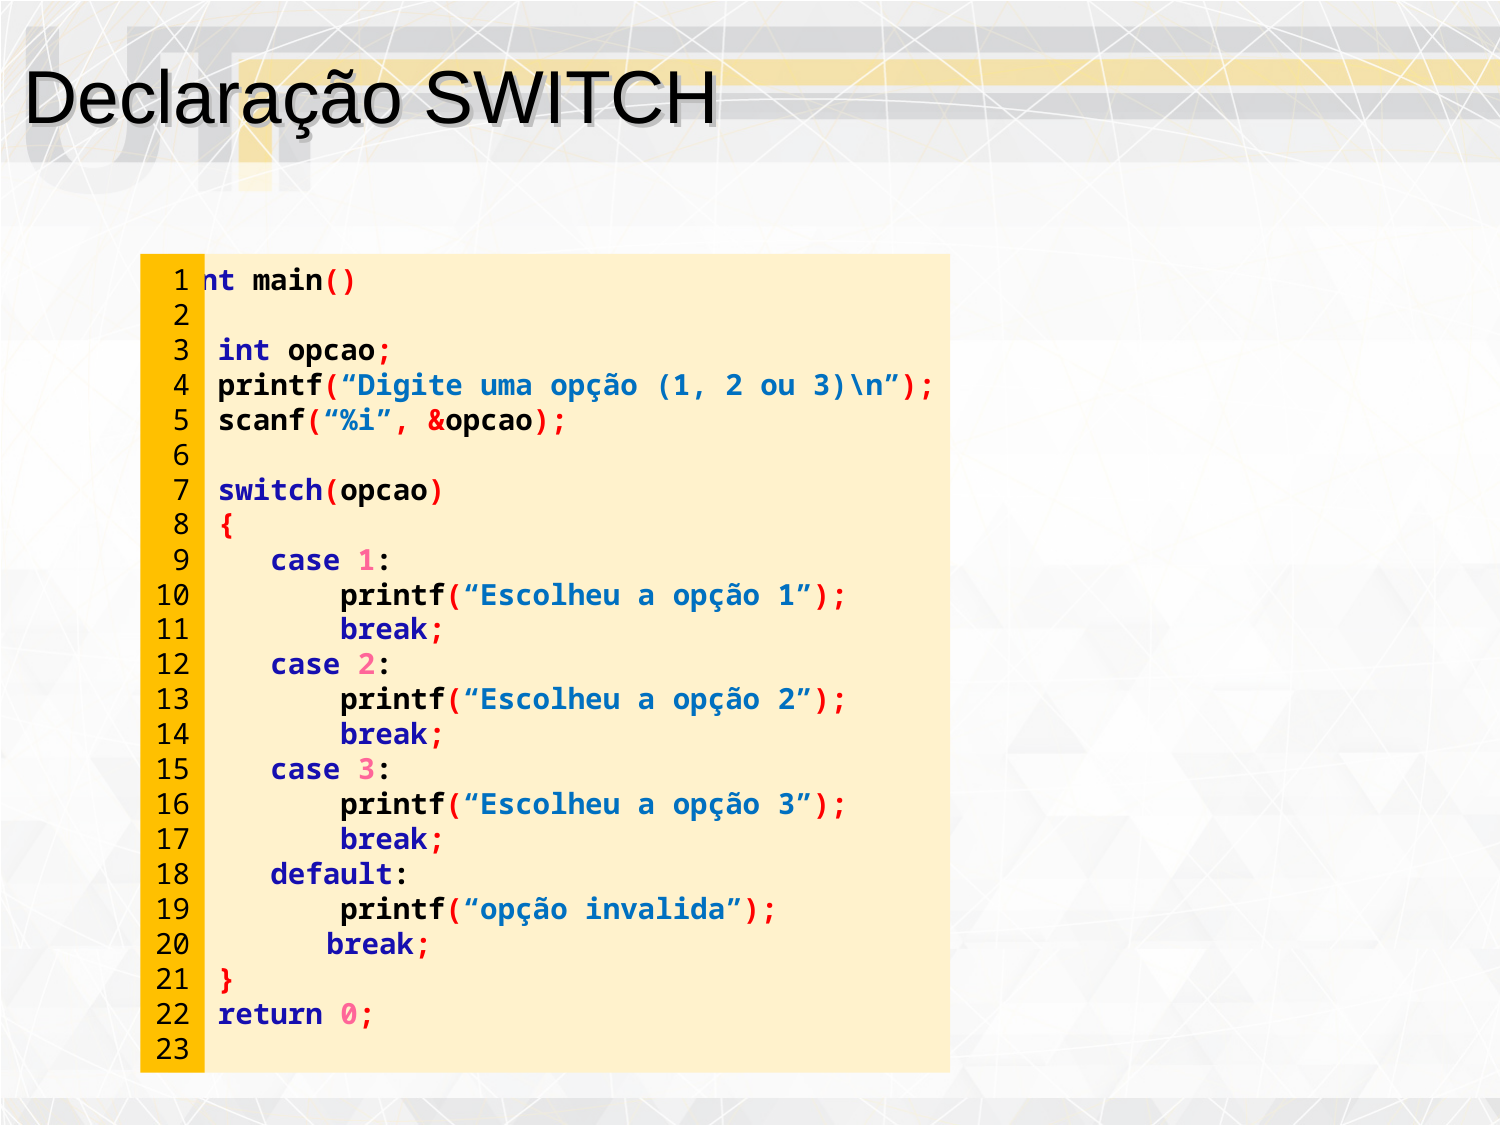

# Declaração SWITCH
1
2
3
4
5
6
7
8
9
10
11
12
13
14
15
16
17
18
19
20
21
22
23
int main()
{
 int opcao;
 printf(“Digite uma opção (1, 2 ou 3)\n”);
 scanf(“%i”, &opcao);
 switch(opcao)
 {
 case 1:
 printf(“Escolheu a opção 1”);
 break;
 case 2:
 printf(“Escolheu a opção 2”);
 break;
 case 3:
 printf(“Escolheu a opção 3”);
 break;
 default:
 printf(“opção invalida”);
 	 break;
 }
 return 0;
}